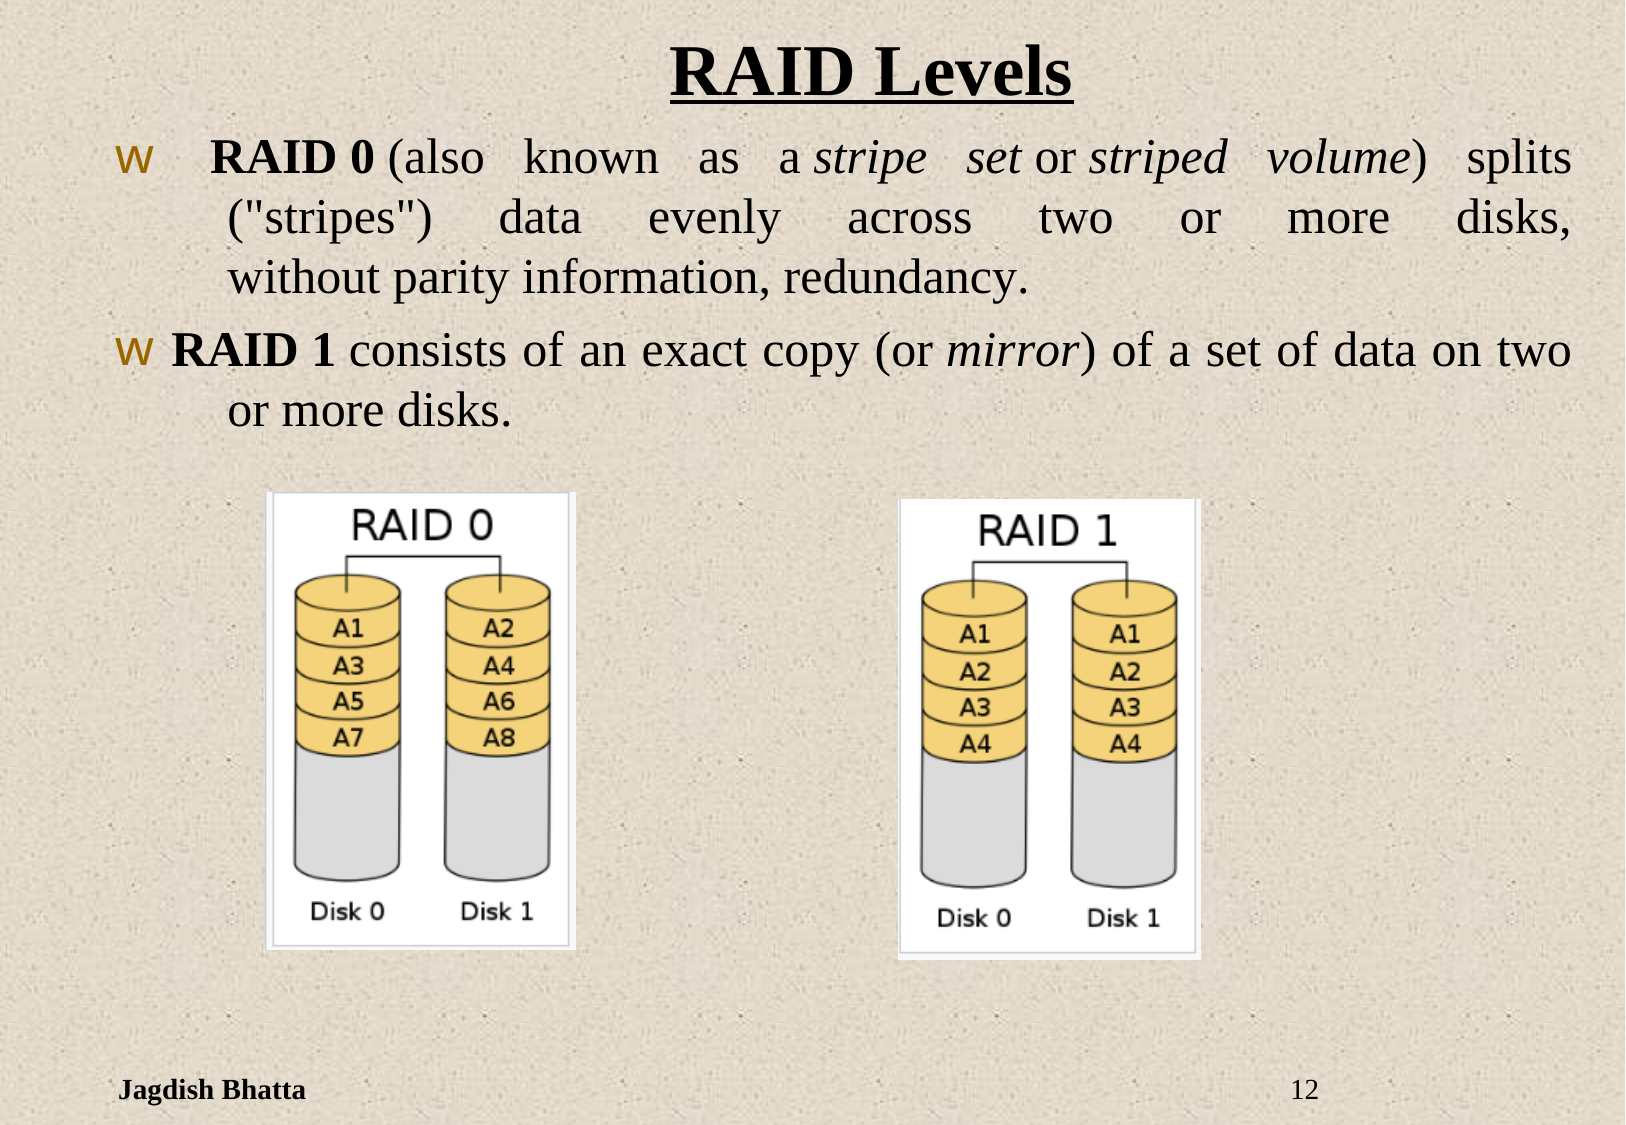

# RAID Levels
 RAID 0 (also known as a stripe set or striped volume) splits ("stripes") data evenly across two or more disks, without parity information, redundancy.
RAID 1 consists of an exact copy (or mirror) of a set of data on two or more disks.
Jagdish Bhatta
11